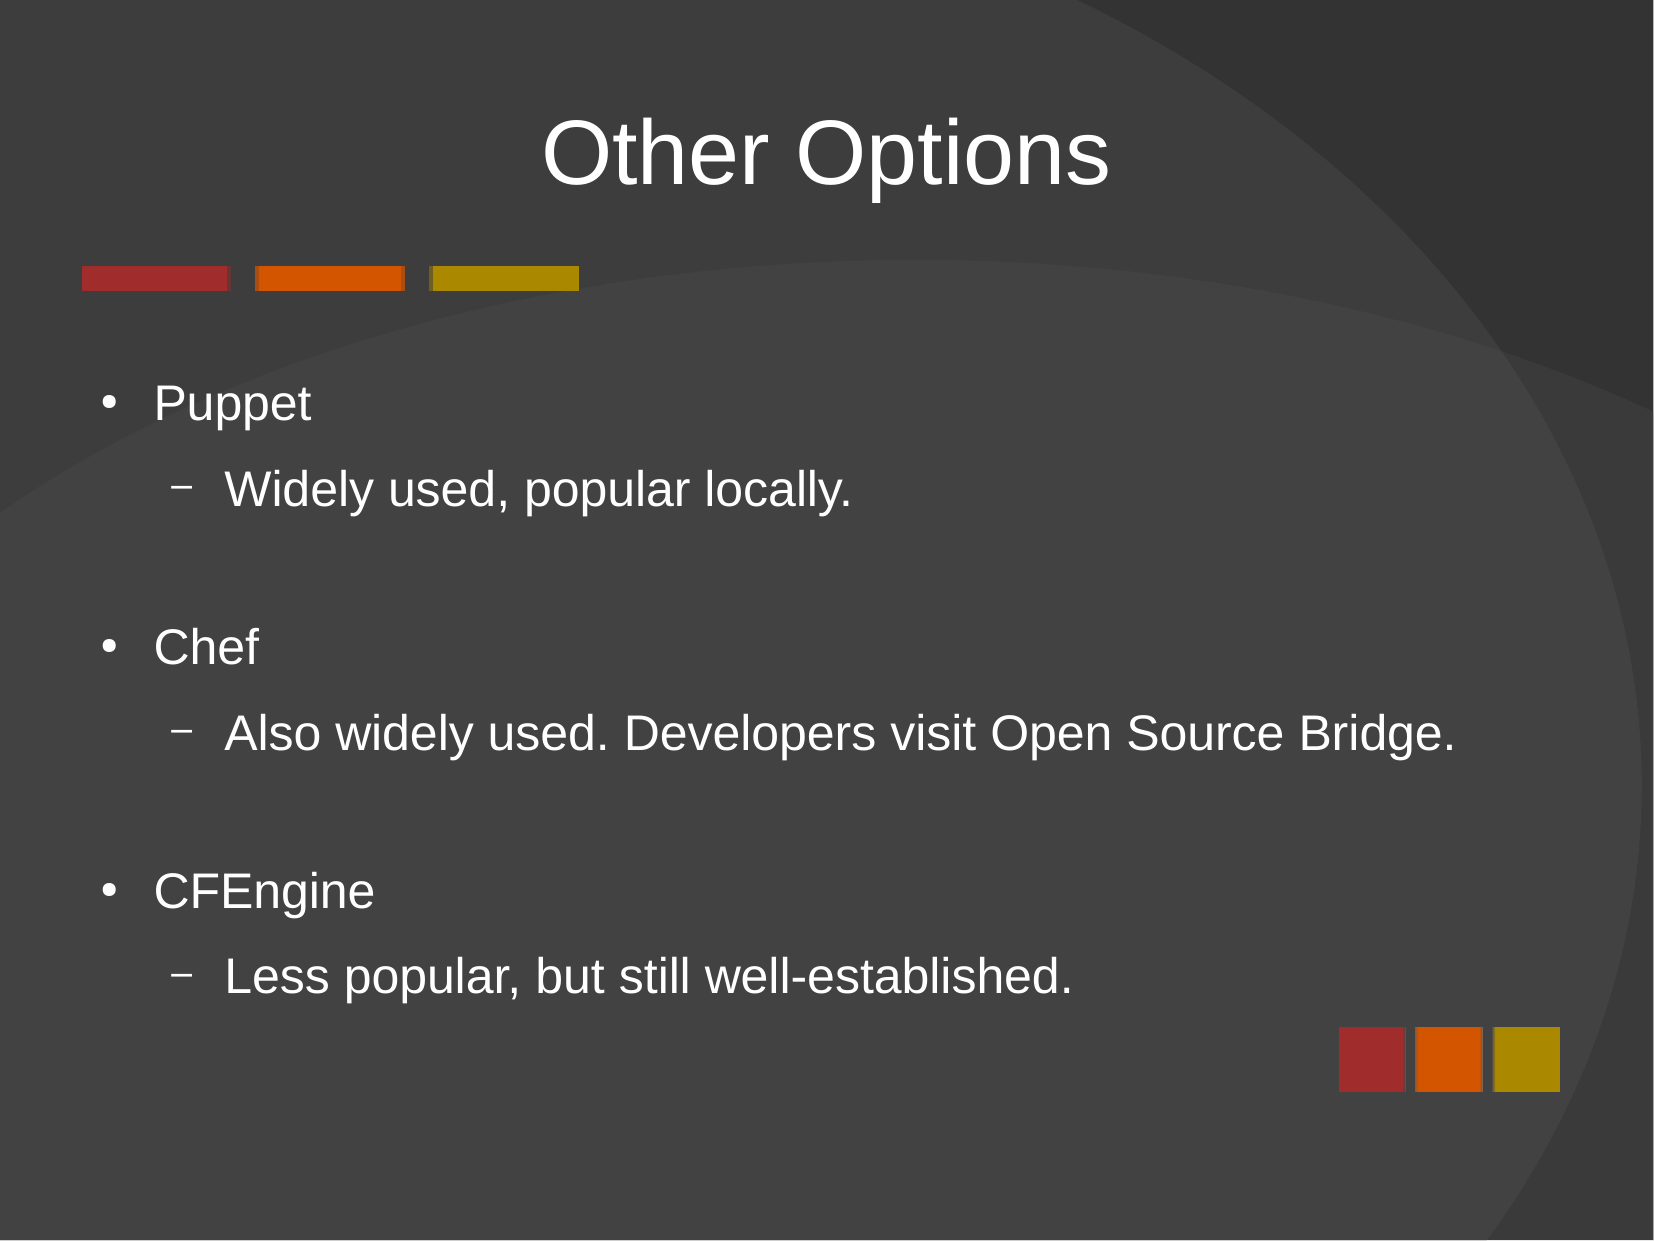

# Other Options
Puppet
Widely used, popular locally.
Chef
Also widely used. Developers visit Open Source Bridge.
CFEngine
Less popular, but still well-established.